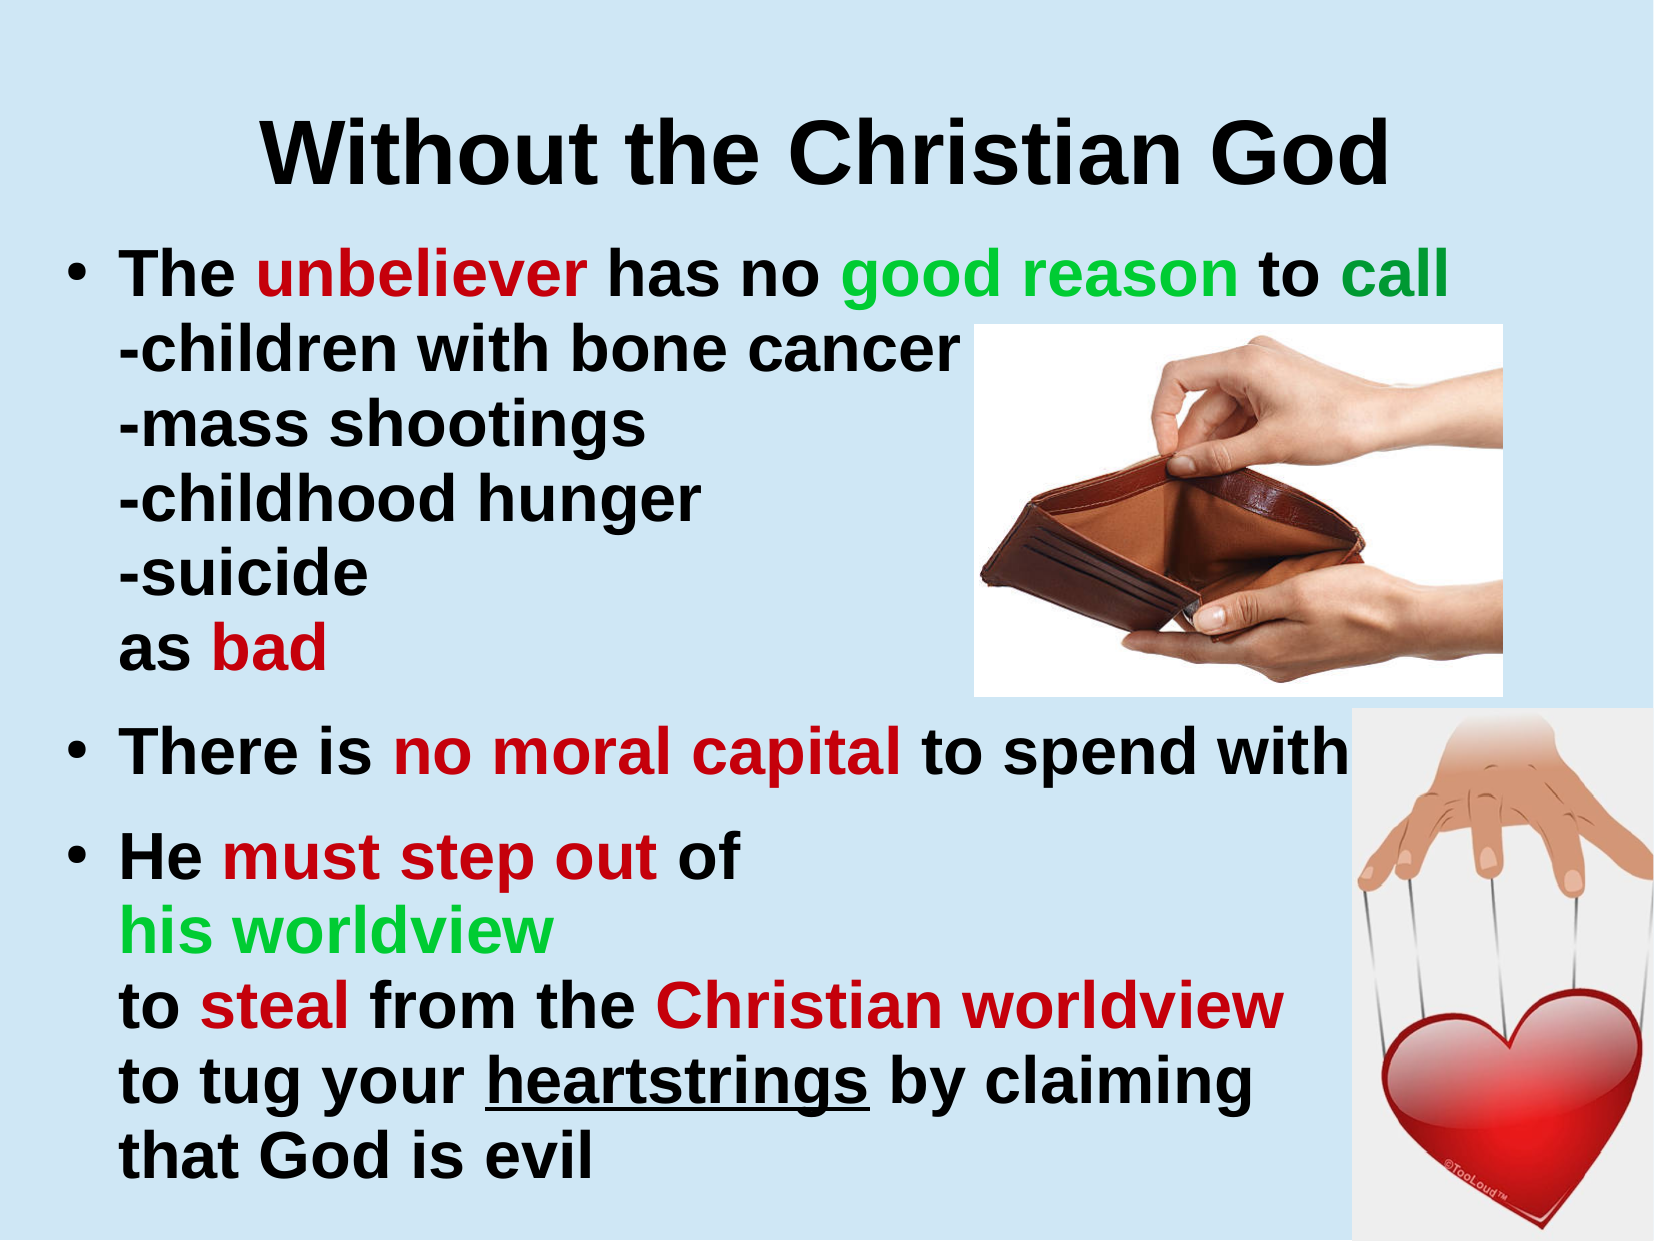

# Without the Christian God
The unbeliever has no good reason to call
-children with bone cancer
-mass shootings
-childhood hunger
-suicide
as bad
There is no moral capital to spend with
He must step out of
his worldview
to steal from the Christian worldview
to tug your heartstrings by claiming
that God is evil